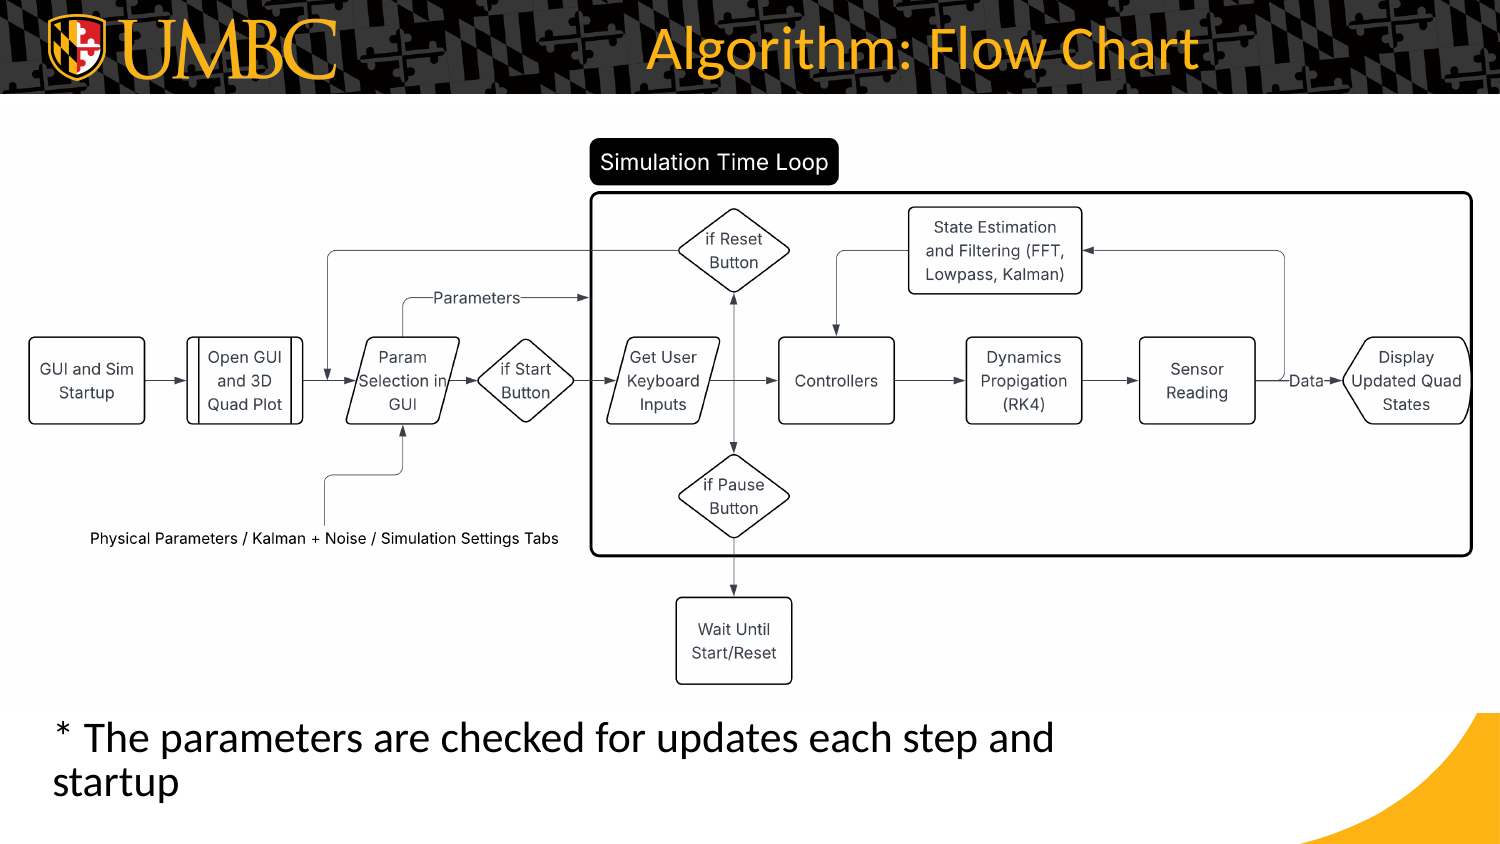

# Algorithm: Flow Chart
* The parameters are checked for updates each step and startup